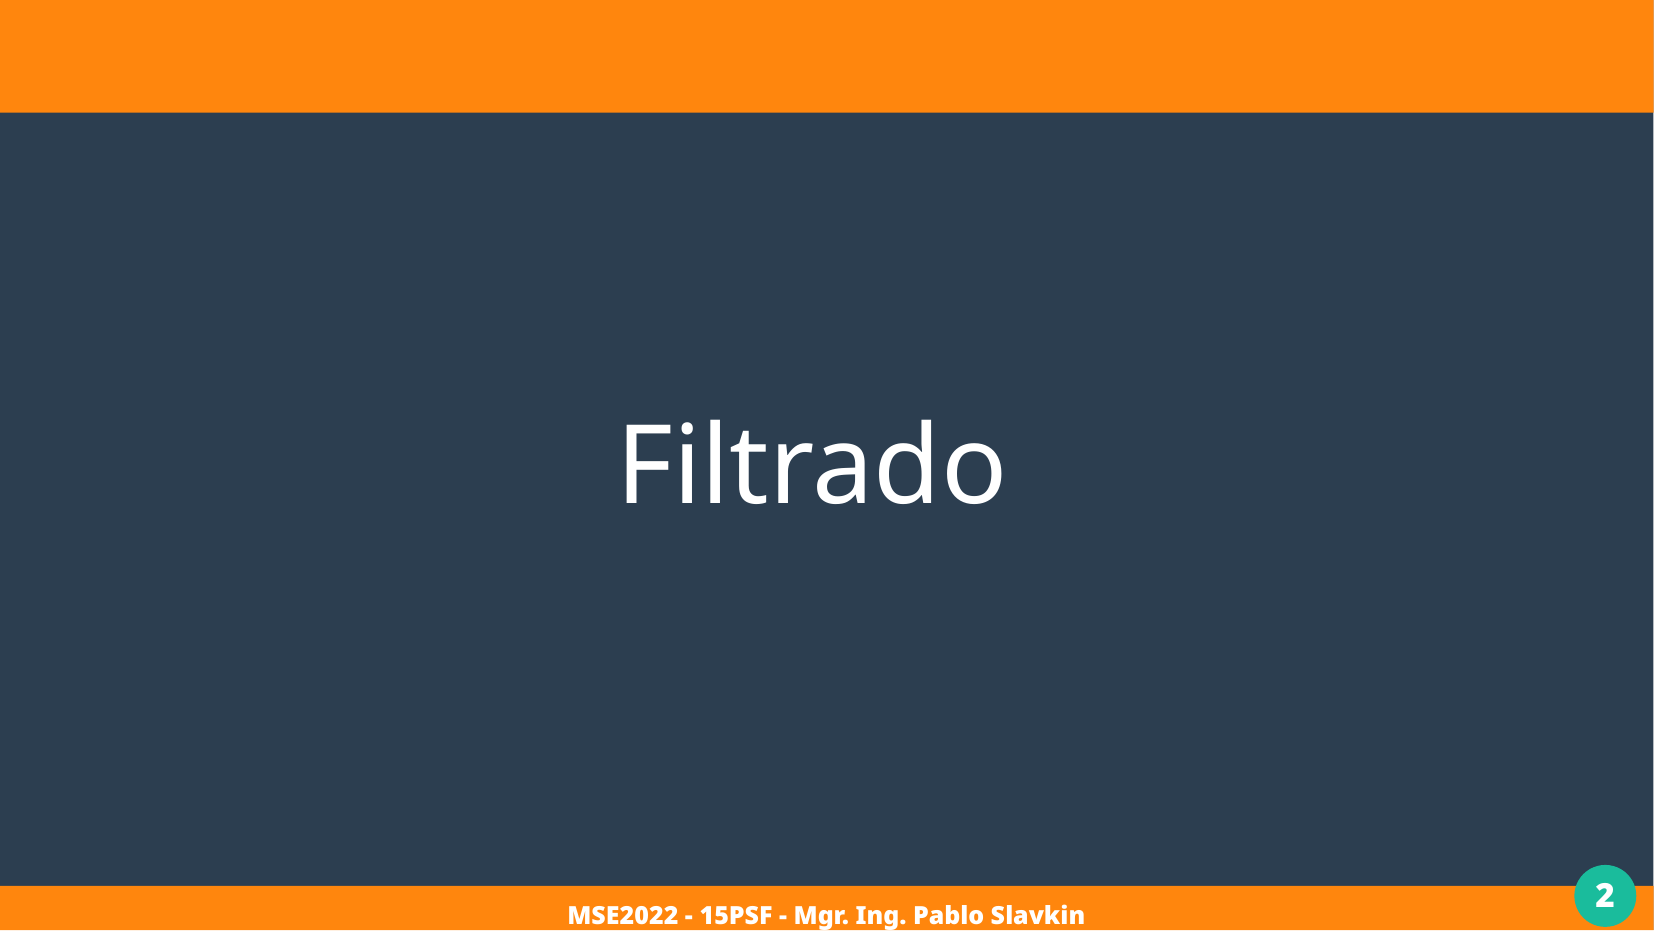

# Filtrado
MSE2022 - 15PSF - Mgr. Ing. Pablo Slavkin